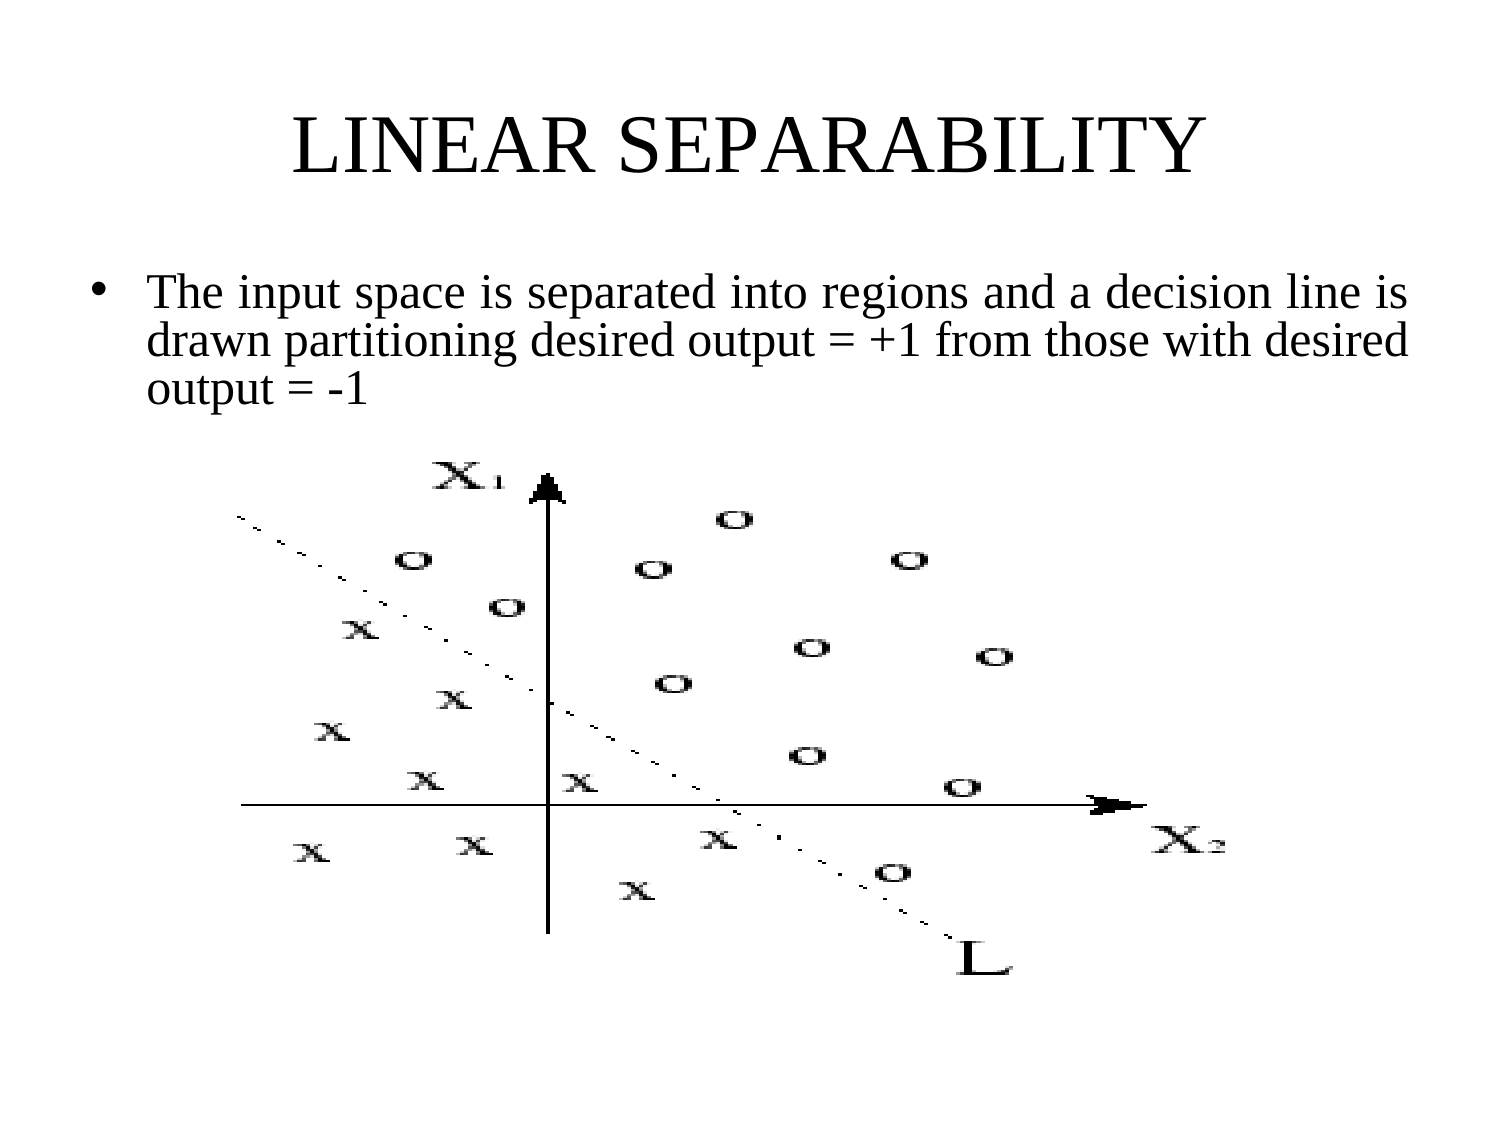

# LINEAR SEPARABILITY
The input space is separated into regions and a decision line is drawn partitioning desired output = +1 from those with desired output = -1